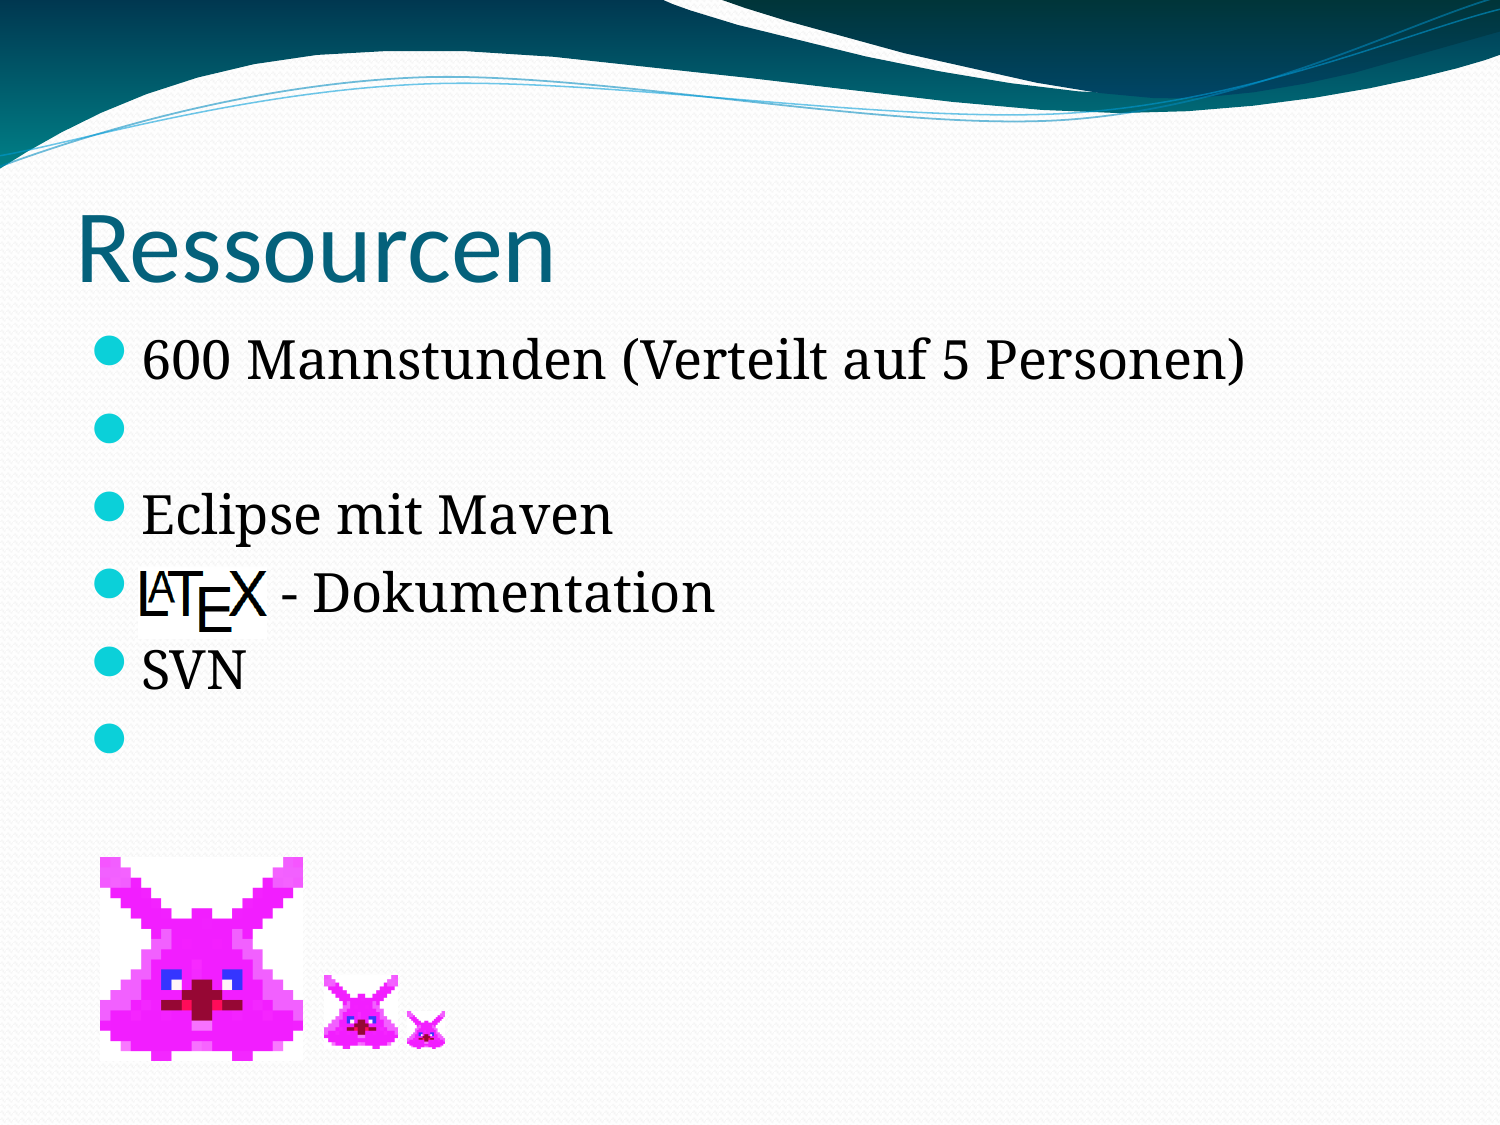

# Ressourcen
600 Mannstunden (Verteilt auf 5 Personen)
Eclipse mit Maven
 - Dokumentation
SVN